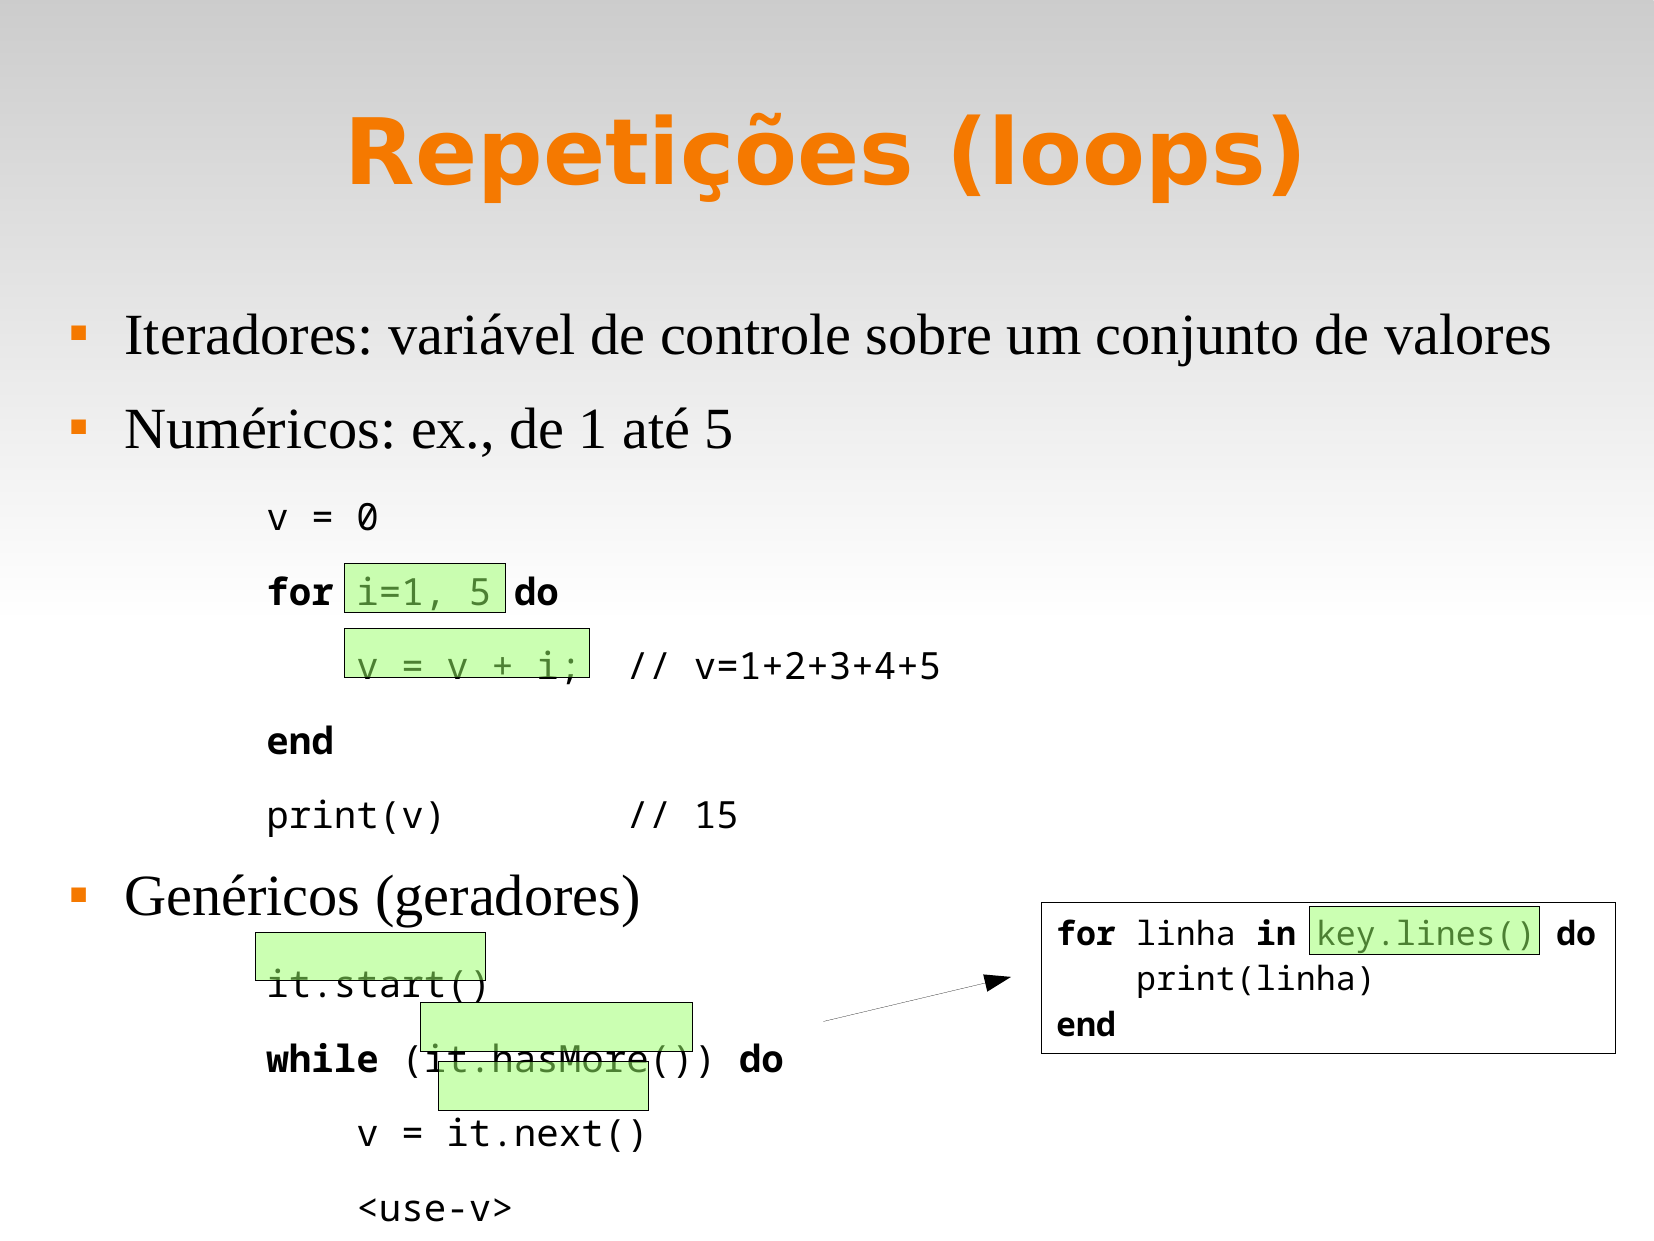

# Repetições (loops)
Iteradores: variável de controle sobre um conjunto de valores
Numéricos: ex., de 1 até 5
v = 0
for i=1, 5 do
 v = v + i; // v=1+2+3+4+5
end
print(v) // 15
Genéricos (geradores)
it.start()
while (it.hasMore()) do
 v = it.next()
 <use-v>
end
for linha in key.lines() do
 print(linha)
end